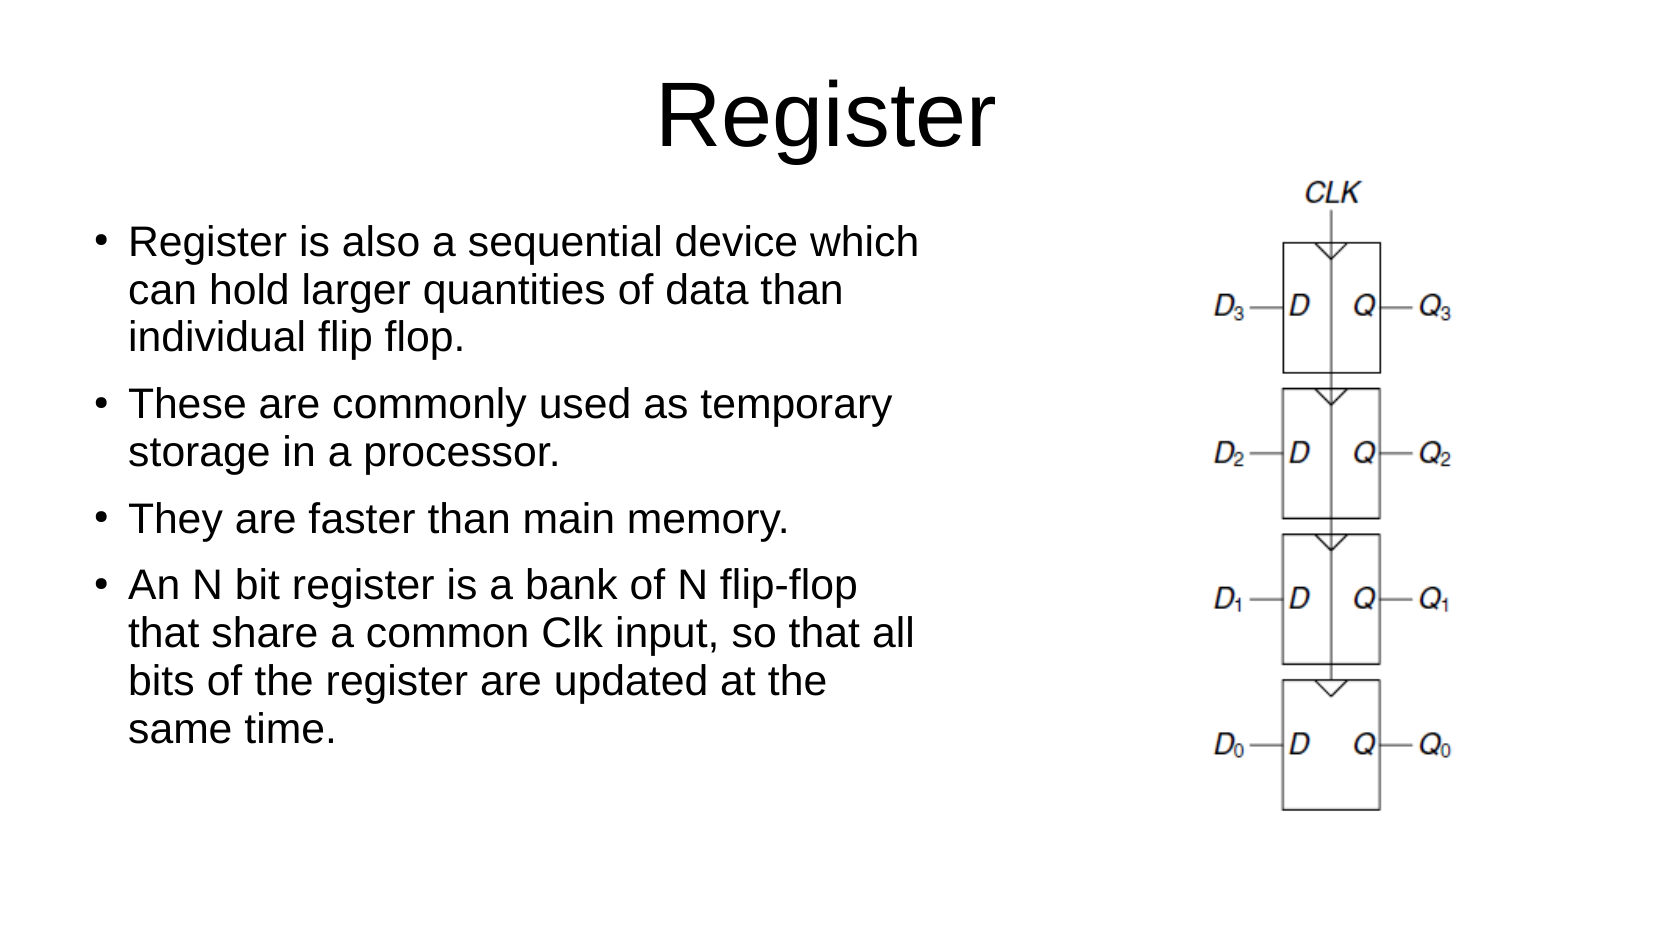

# Register
Register is also a sequential device which can hold larger quantities of data than individual flip flop.
These are commonly used as temporary storage in a processor.
They are faster than main memory.
An N bit register is a bank of N flip-flop that share a common Clk input, so that all bits of the register are updated at the same time.